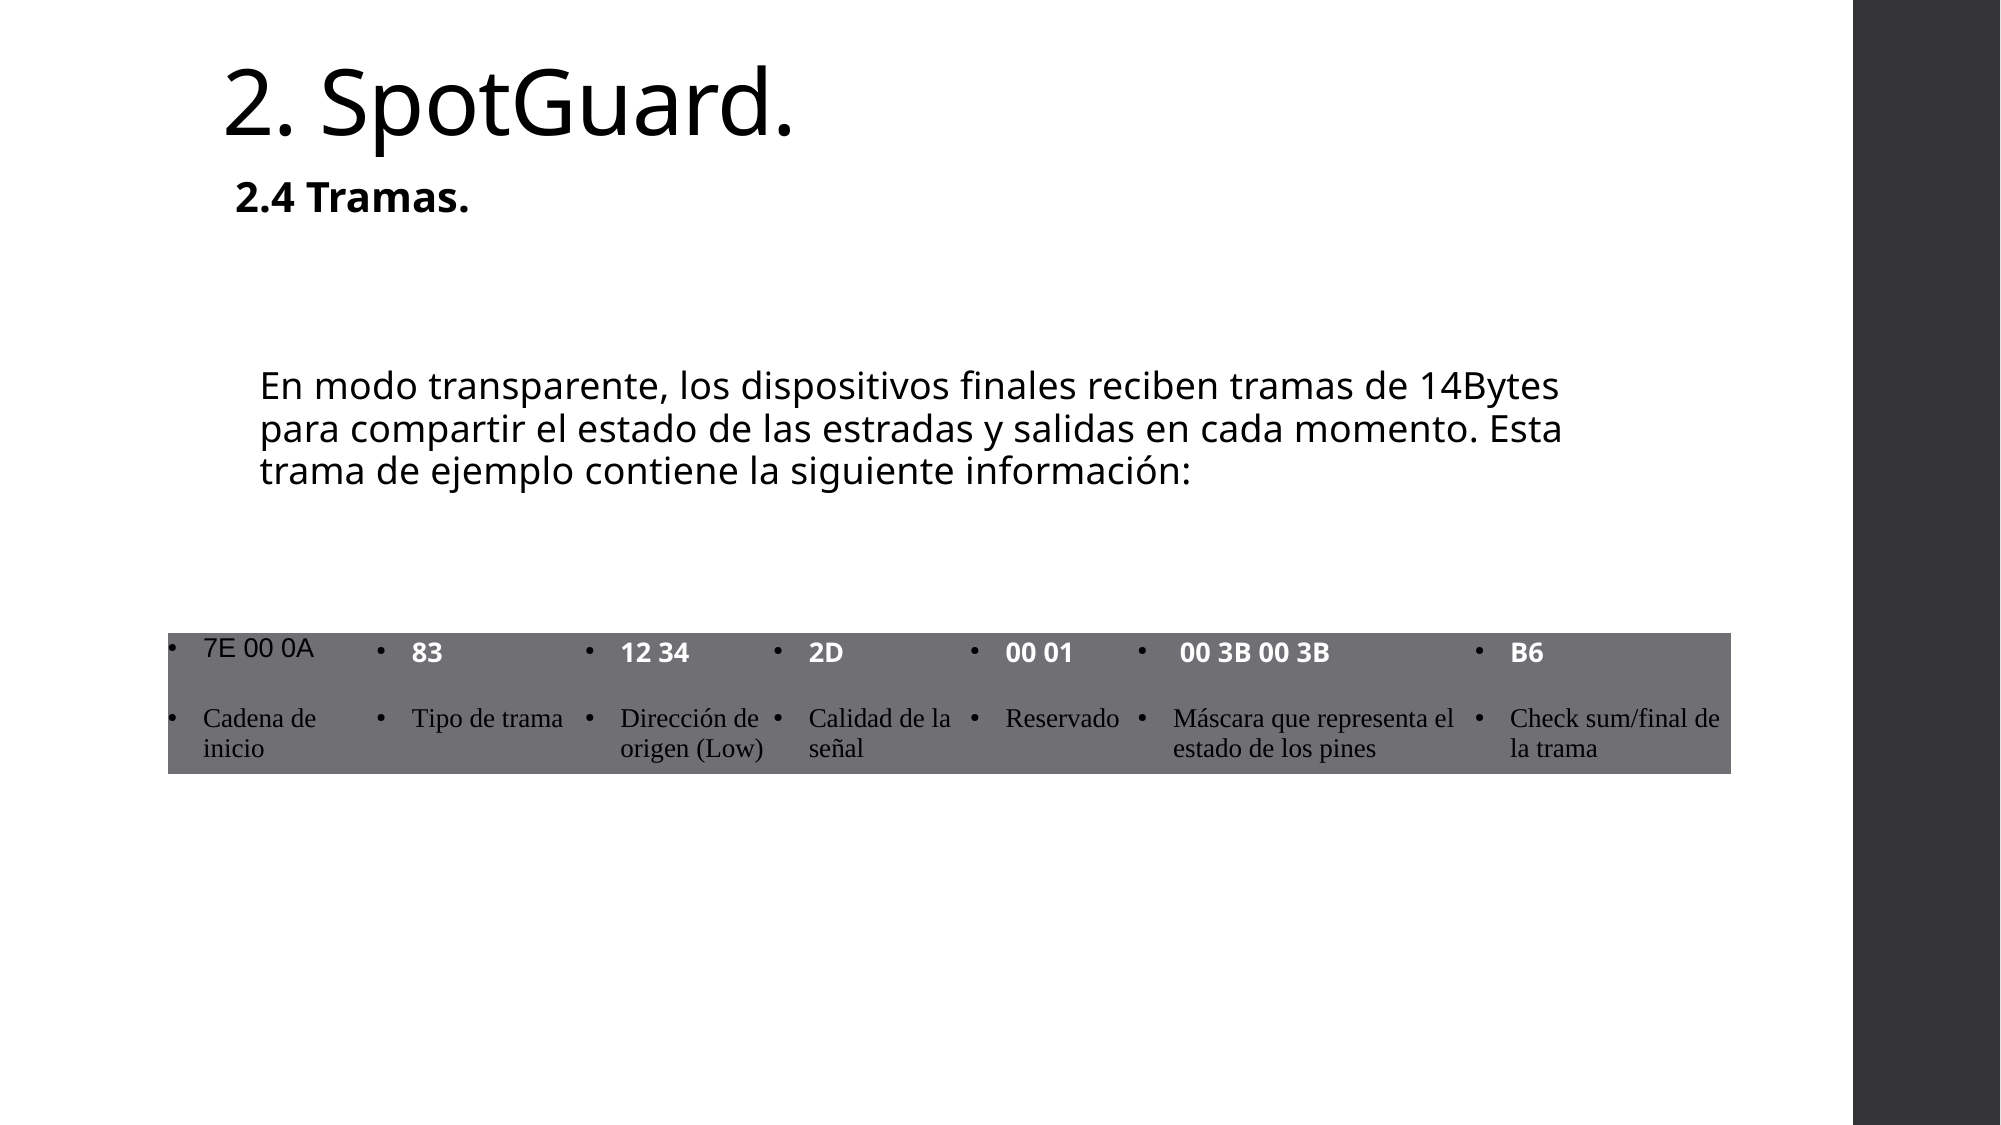

2. SpotGuard.
2.4 Tramas.
# En modo transparente, los dispositivos finales reciben tramas de 14Bytes para compartir el estado de las estradas y salidas en cada momento. Esta trama de ejemplo contiene la siguiente información:
| 7E 00 0A | 83 | 12 34 | 2D | 00 01 | 00 3B 00 3B | B6 |
| --- | --- | --- | --- | --- | --- | --- |
| Cadena de inicio | Tipo de trama | Dirección de origen (Low) | Calidad de la señal | Reservado | Máscara que representa el estado de los pines | Check sum/final de la trama |